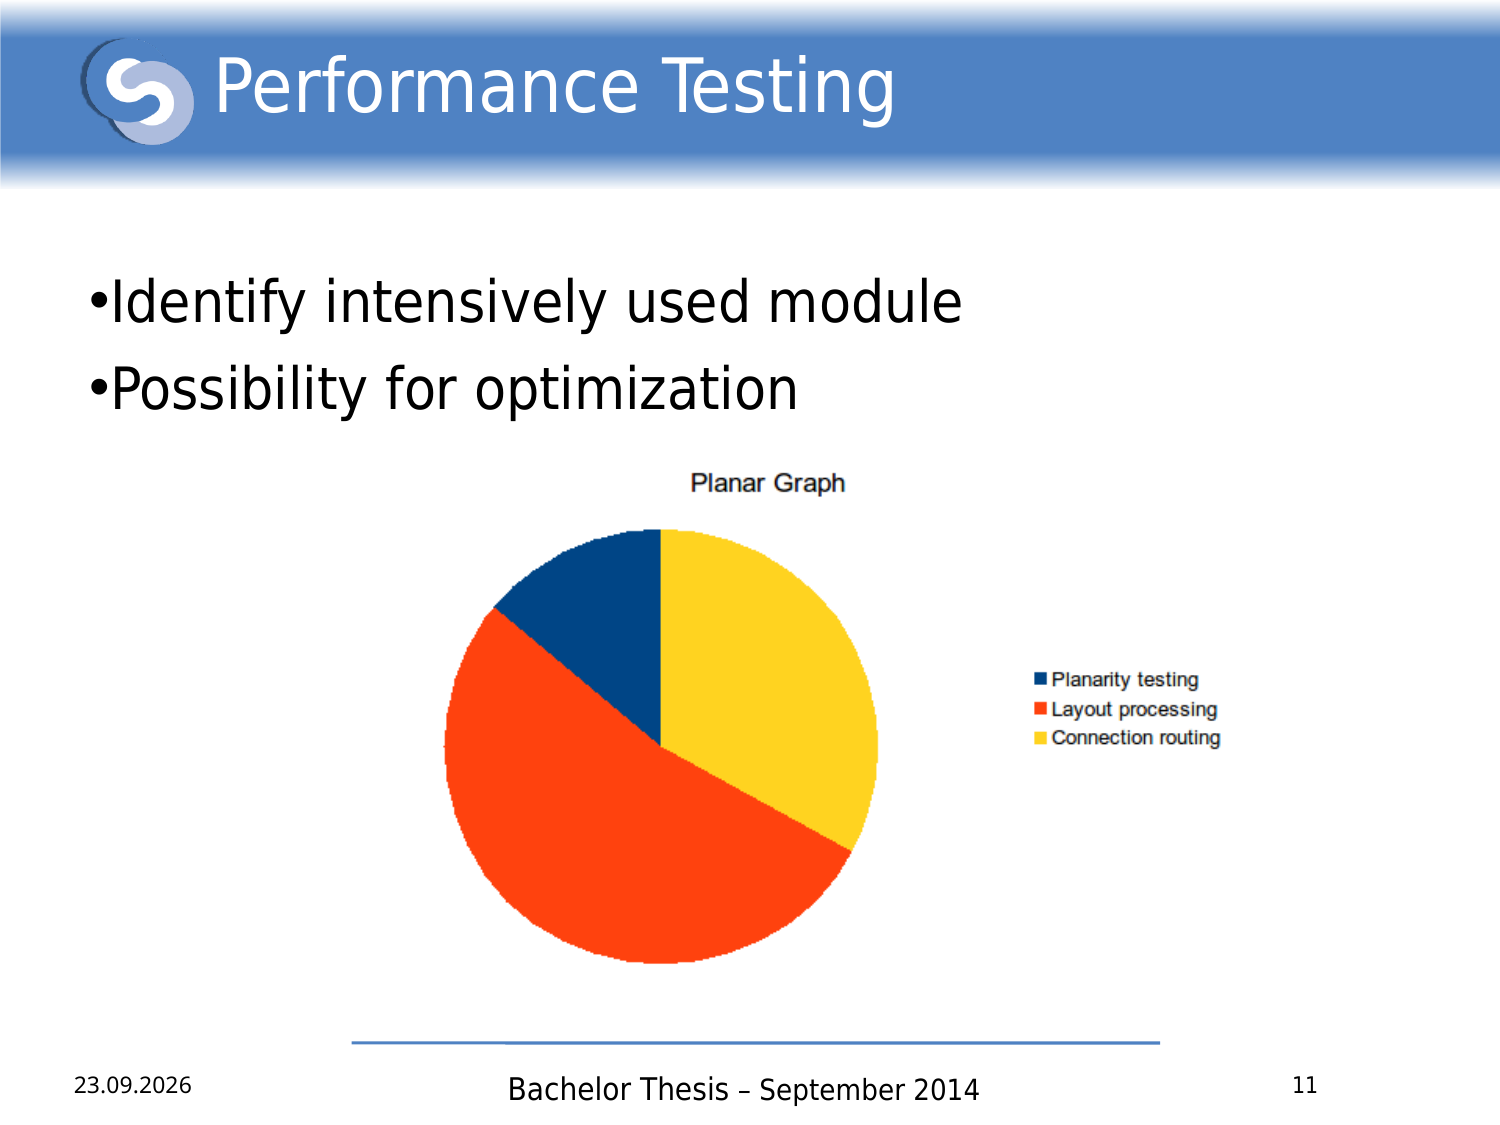

# Performance Testing
Identify intensively used module
Possibility for optimization
Bachelor Thesis – September 2014